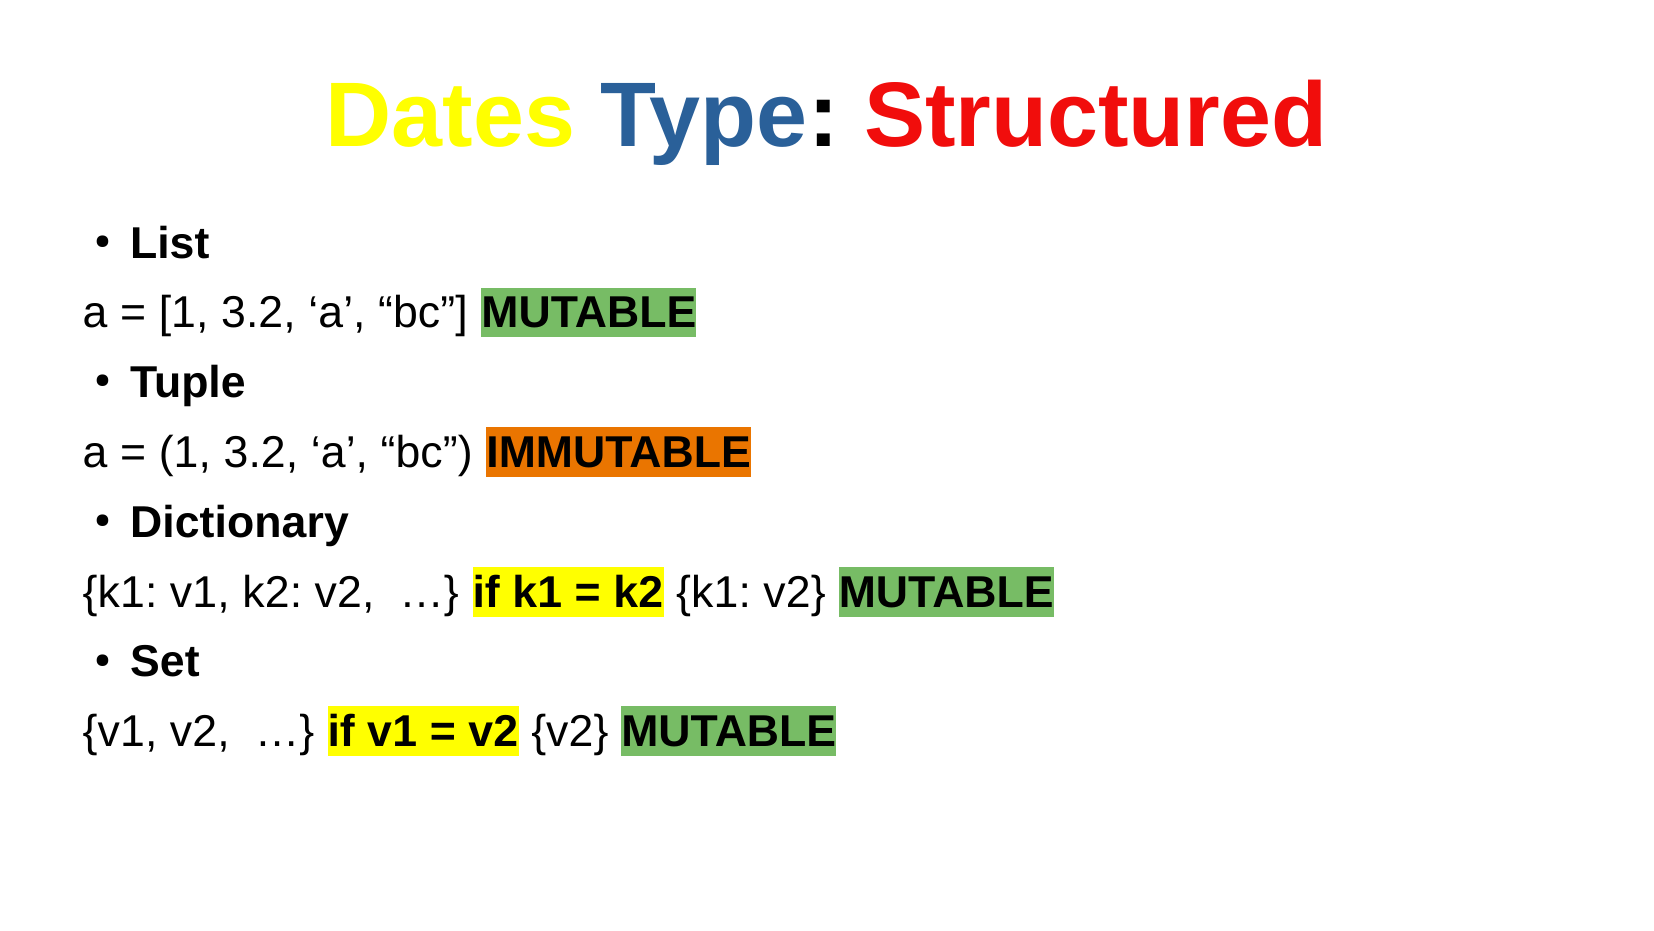

# Dates Type: Structured
List
a = [1, 3.2, ‘a’, “bc”] MUTABLE
Tuple
a = (1, 3.2, ‘a’, “bc”) IMMUTABLE
Dictionary
{k1: v1, k2: v2, …} if k1 = k2 {k1: v2} MUTABLE
Set
{v1, v2, …} if v1 = v2 {v2} MUTABLE